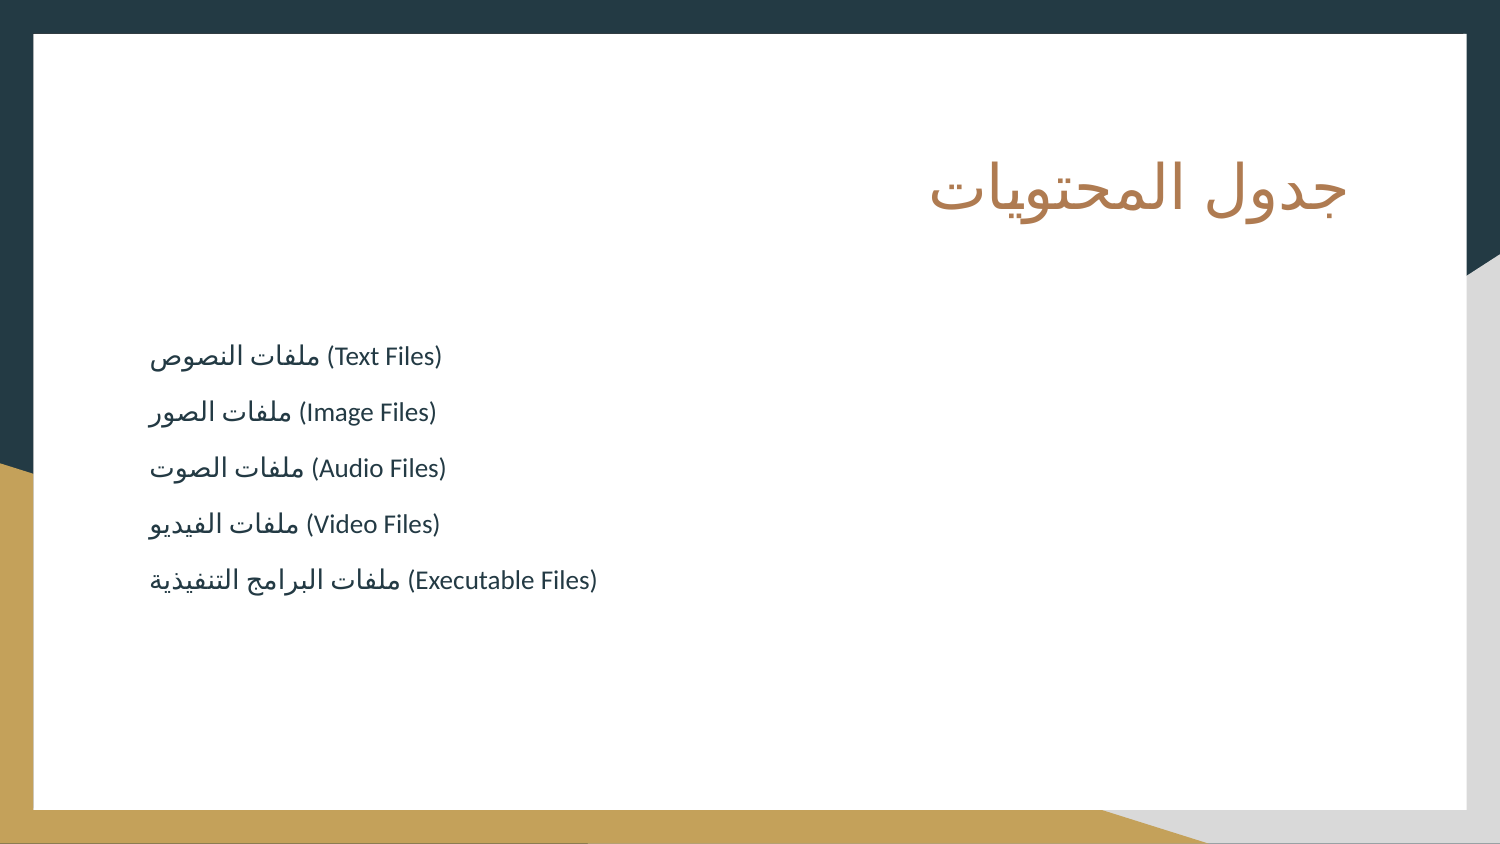

# جدول المحتويات
ملفات النصوص (Text Files)
ملفات الصور (Image Files)
ملفات الصوت (Audio Files)
ملفات الفيديو (Video Files)
ملفات البرامج التنفيذية (Executable Files)